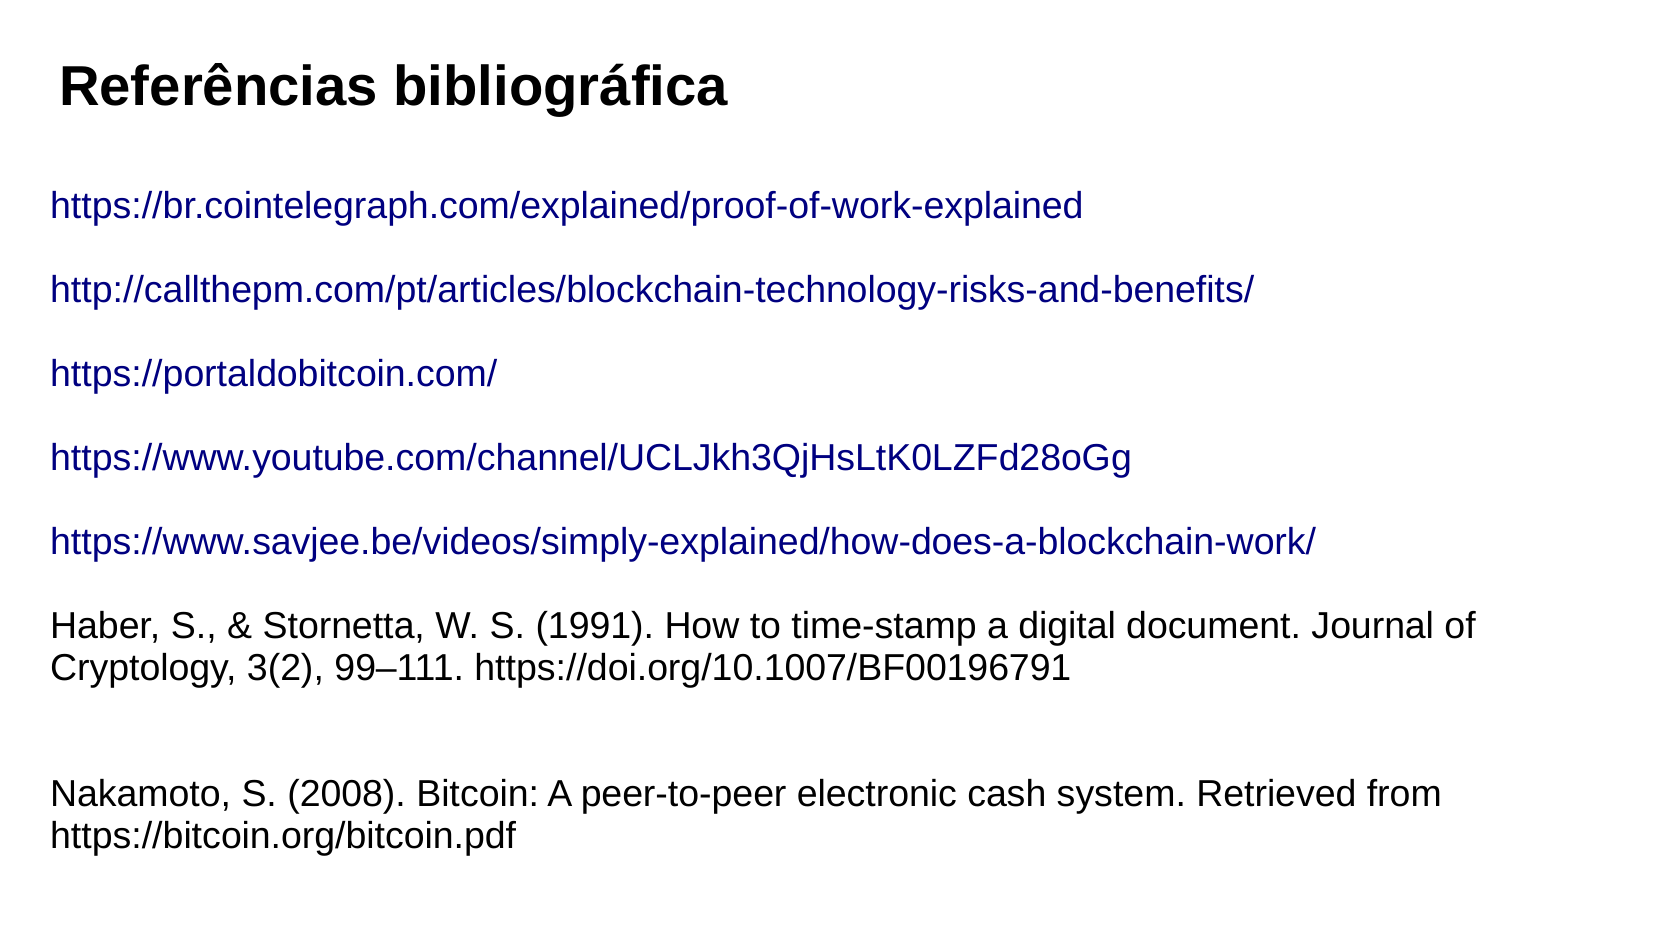

Referências bibliográfica
https://br.cointelegraph.com/explained/proof-of-work-explained
http://callthepm.com/pt/articles/blockchain-technology-risks-and-benefits/
https://portaldobitcoin.com/
https://www.youtube.com/channel/UCLJkh3QjHsLtK0LZFd28oGg
https://www.savjee.be/videos/simply-explained/how-does-a-blockchain-work/
Haber, S., & Stornetta, W. S. (1991). How to time-stamp a digital document. Journal of Cryptology, 3(2), 99–111. https://doi.org/10.1007/BF00196791
Nakamoto, S. (2008). Bitcoin: A peer-to-peer electronic cash system. Retrieved from https://bitcoin.org/bitcoin.pdf
Iansiti, M., & Lakhani, K. R. (2017). The Truth About Blockchain. Harvard Business Review, 95(1), 118–127. Retrieved from https://hbr.org/2017/01/the-truth-about-blockchain